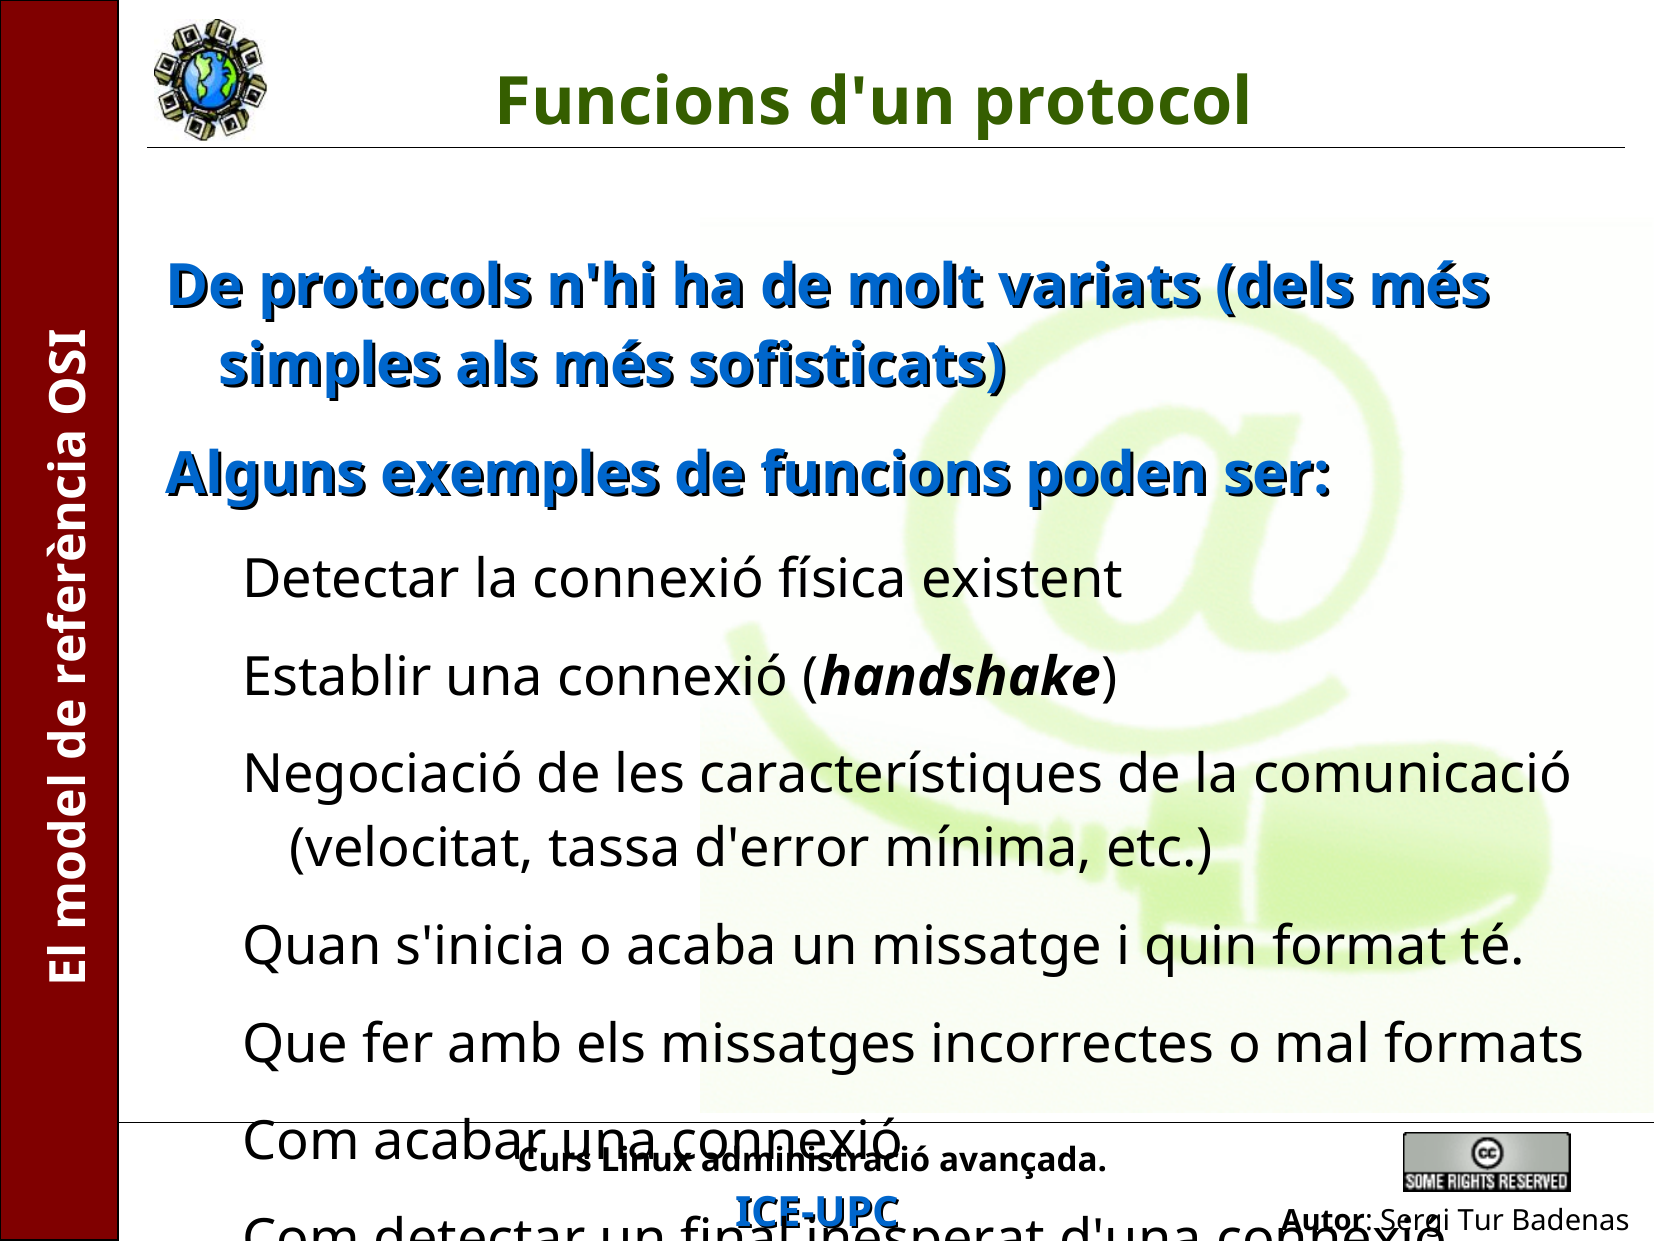

# Funcions d'un protocol
De protocols n'hi ha de molt variats (dels més simples als més sofisticats)
Alguns exemples de funcions poden ser:
Detectar la connexió física existent
Establir una connexió (handshake)
Negociació de les característiques de la comunicació (velocitat, tassa d'error mínima, etc.)
Quan s'inicia o acaba un missatge i quin format té.
Que fer amb els missatges incorrectes o mal formats
Com acabar una connexió
Com detectar un final inesperat d'una connexió...